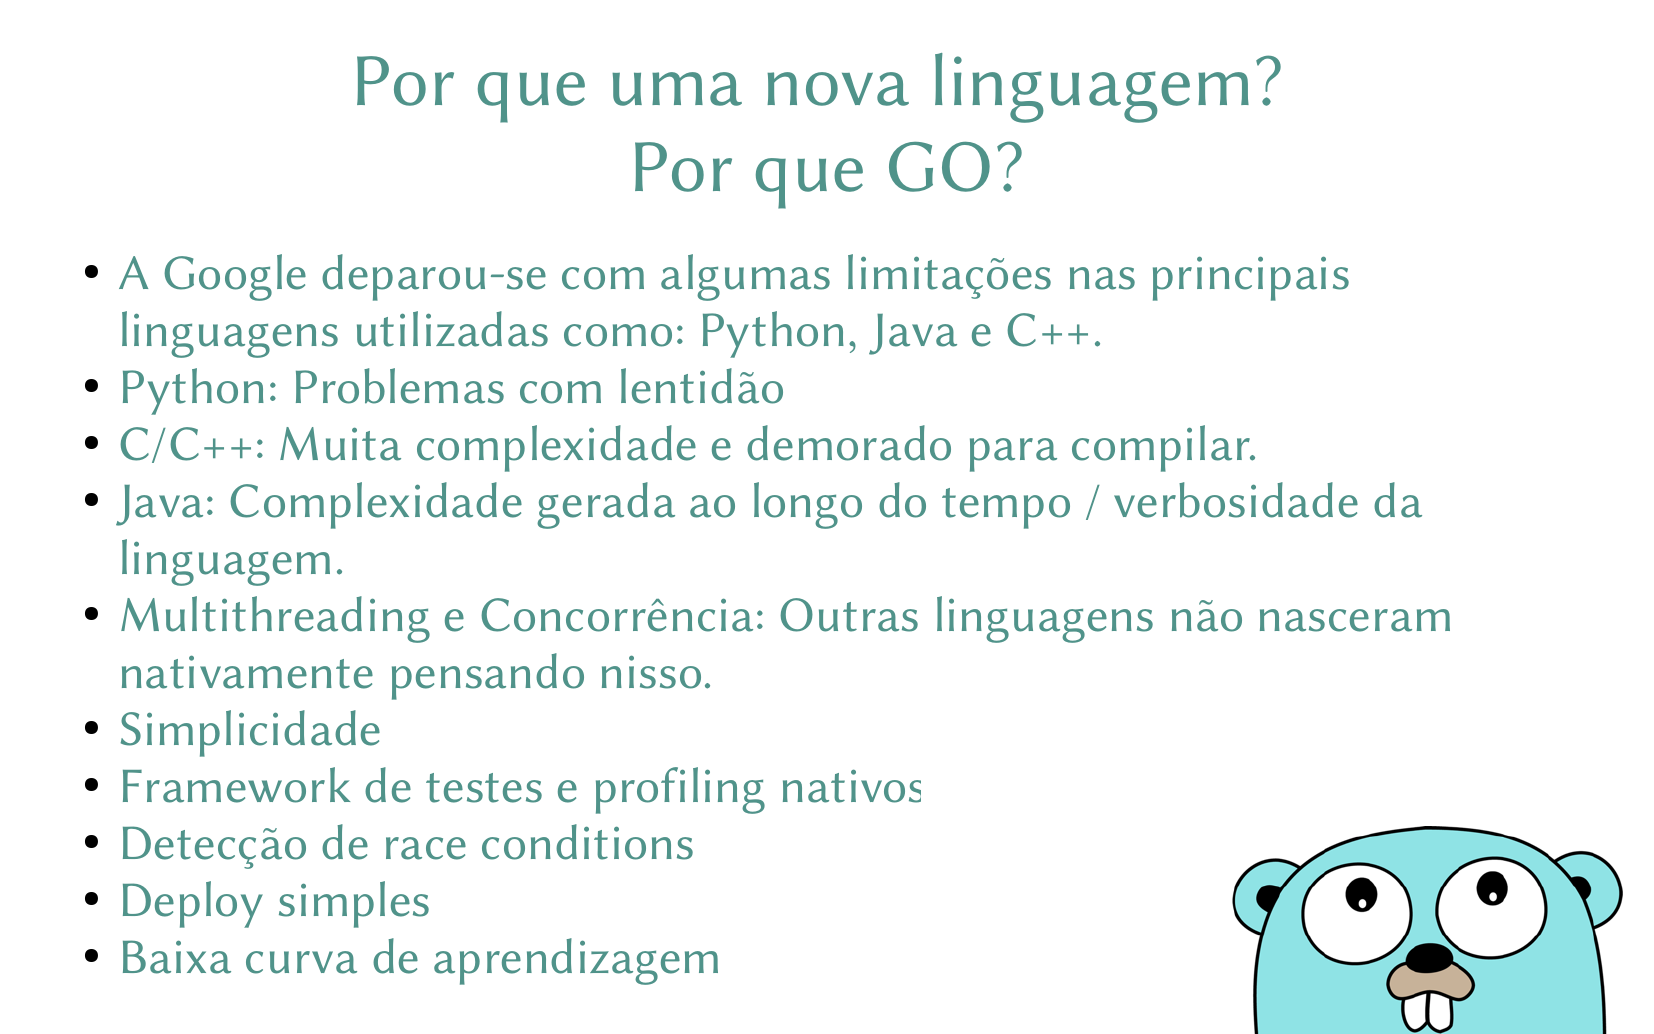

# Por que uma nova linguagem? Por que GO?
A Google deparou-se com algumas limitações nas principais linguagens utilizadas como: Python, Java e C++.
Python: Problemas com lentidão
C/C++: Muita complexidade e demorado para compilar.
Java: Complexidade gerada ao longo do tempo / verbosidade da linguagem.
Multithreading e Concorrência: Outras linguagens não nasceram nativamente pensando nisso.
Simplicidade
Framework de testes e profiling nativos.
Detecção de race conditions
Deploy simples
Baixa curva de aprendizagem